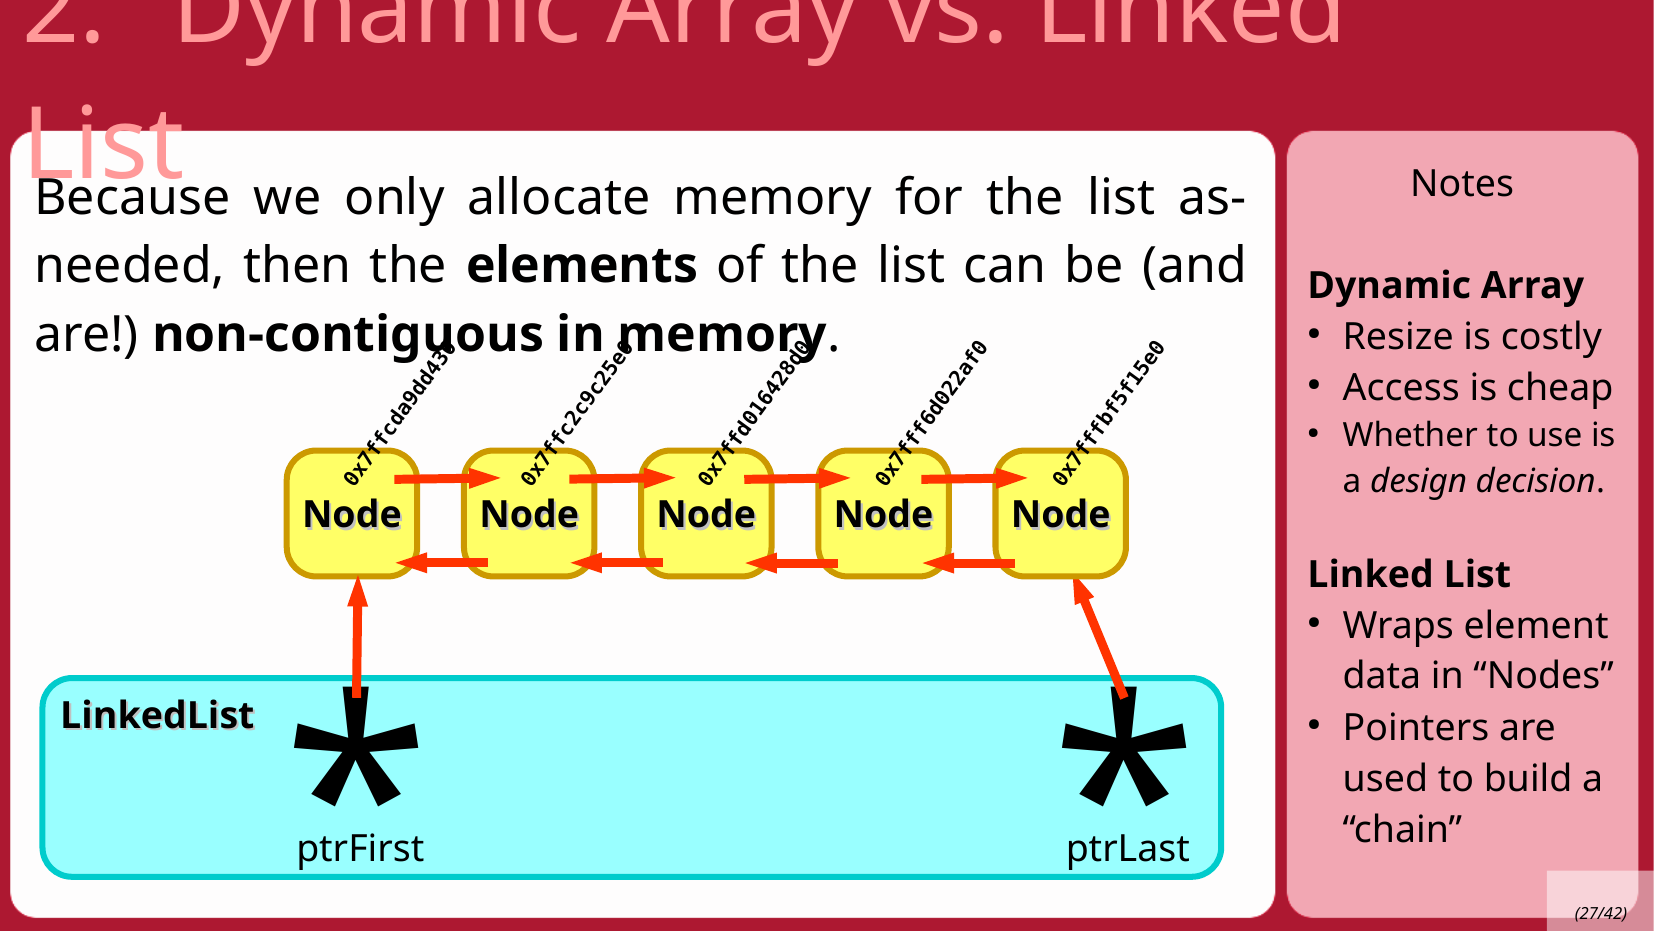

# 2.	Dynamic Array vs. Linked List
Notes
Dynamic Array
Resize is costly
Access is cheap
Whether to use is a design decision.
Linked List
Wraps element data in “Nodes”
Pointers are used to build a “chain”
Because we only allocate memory for the list as-needed, then the elements of the list can be (and are!) non-contiguous in memory.
0x7ffcda9dd430
0x7ffc2c9c25e0
0x7ffd016428d0
0x7fff6d022af0
0x7fffbf5f15e0
Node
Node
Node
Node
Node
*
*
LinkedList
ptrFirst
ptrLast